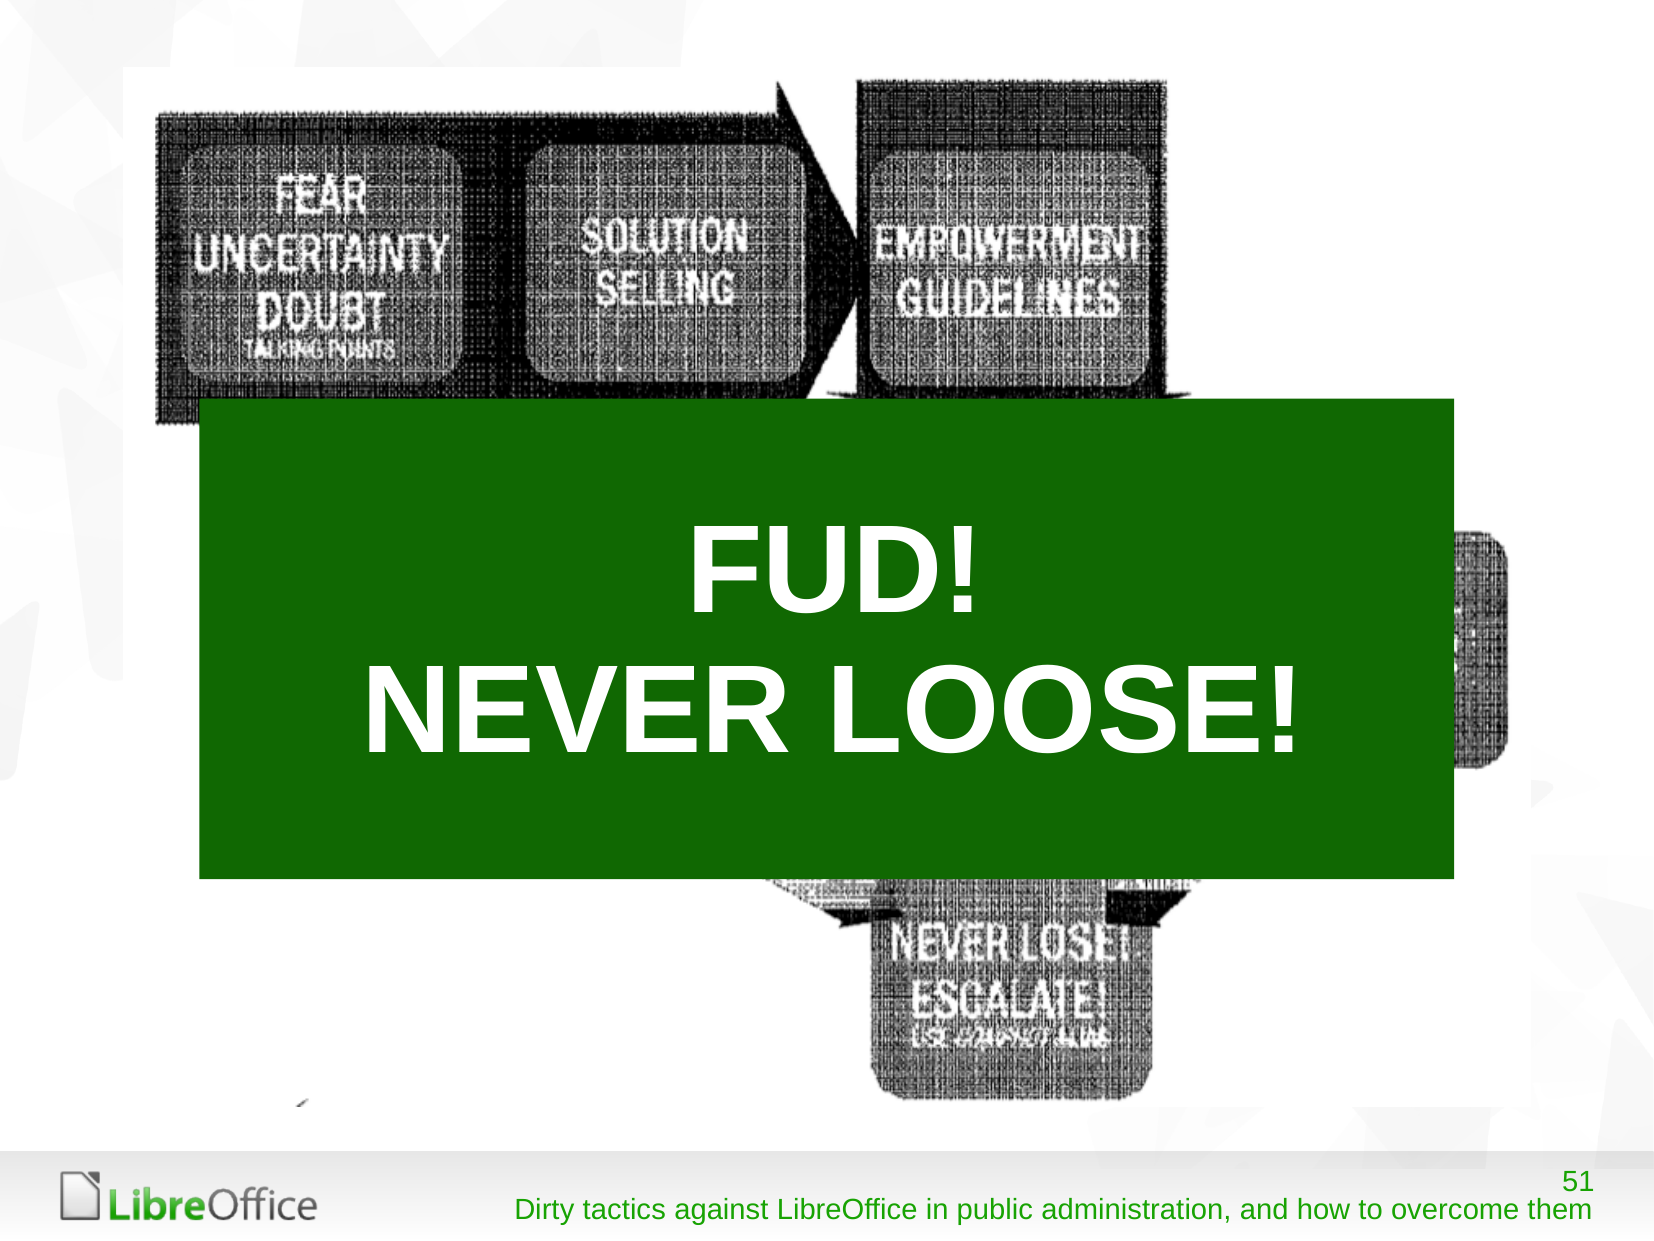

FUD!
		NEVER LOOSE!
51
Dirty tactics against LibreOffice in public administration, and how to overcome them